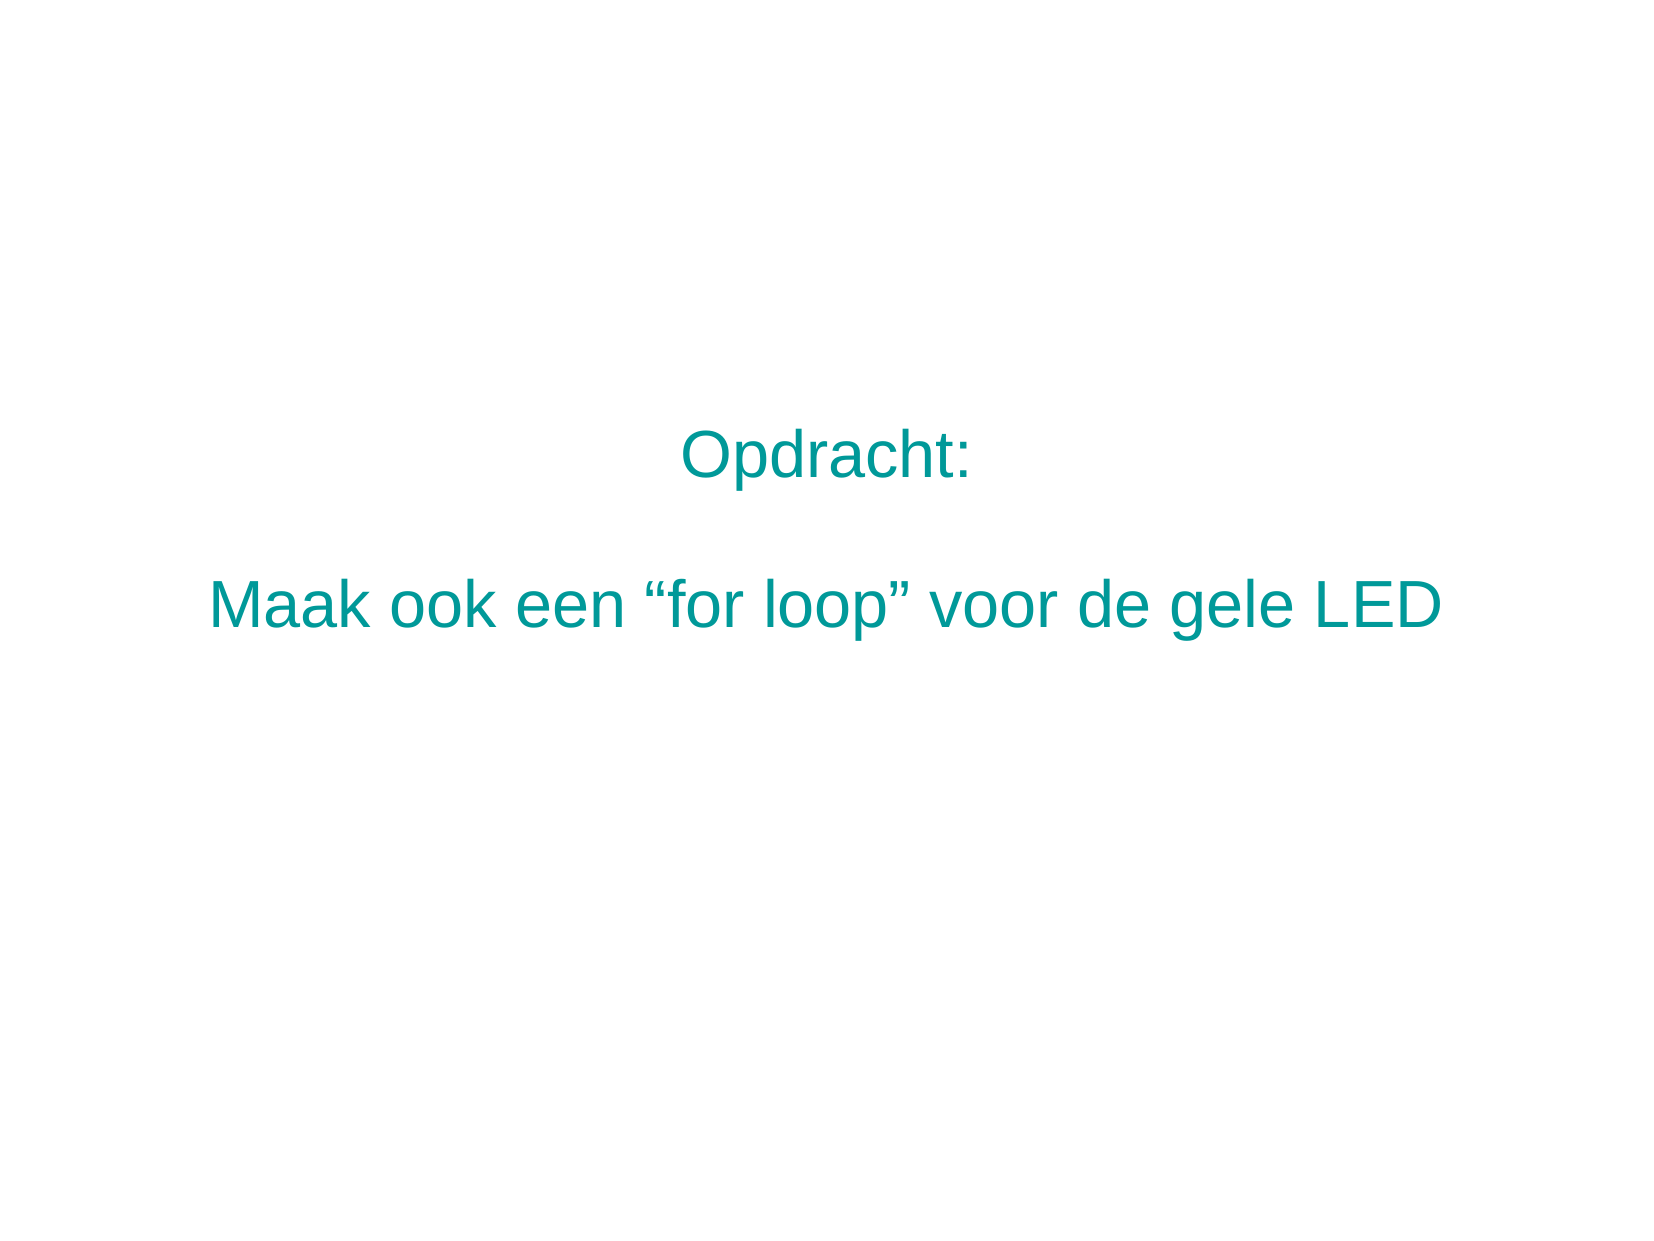

# Opdracht:
Maak ook een “for loop” voor de gele LED